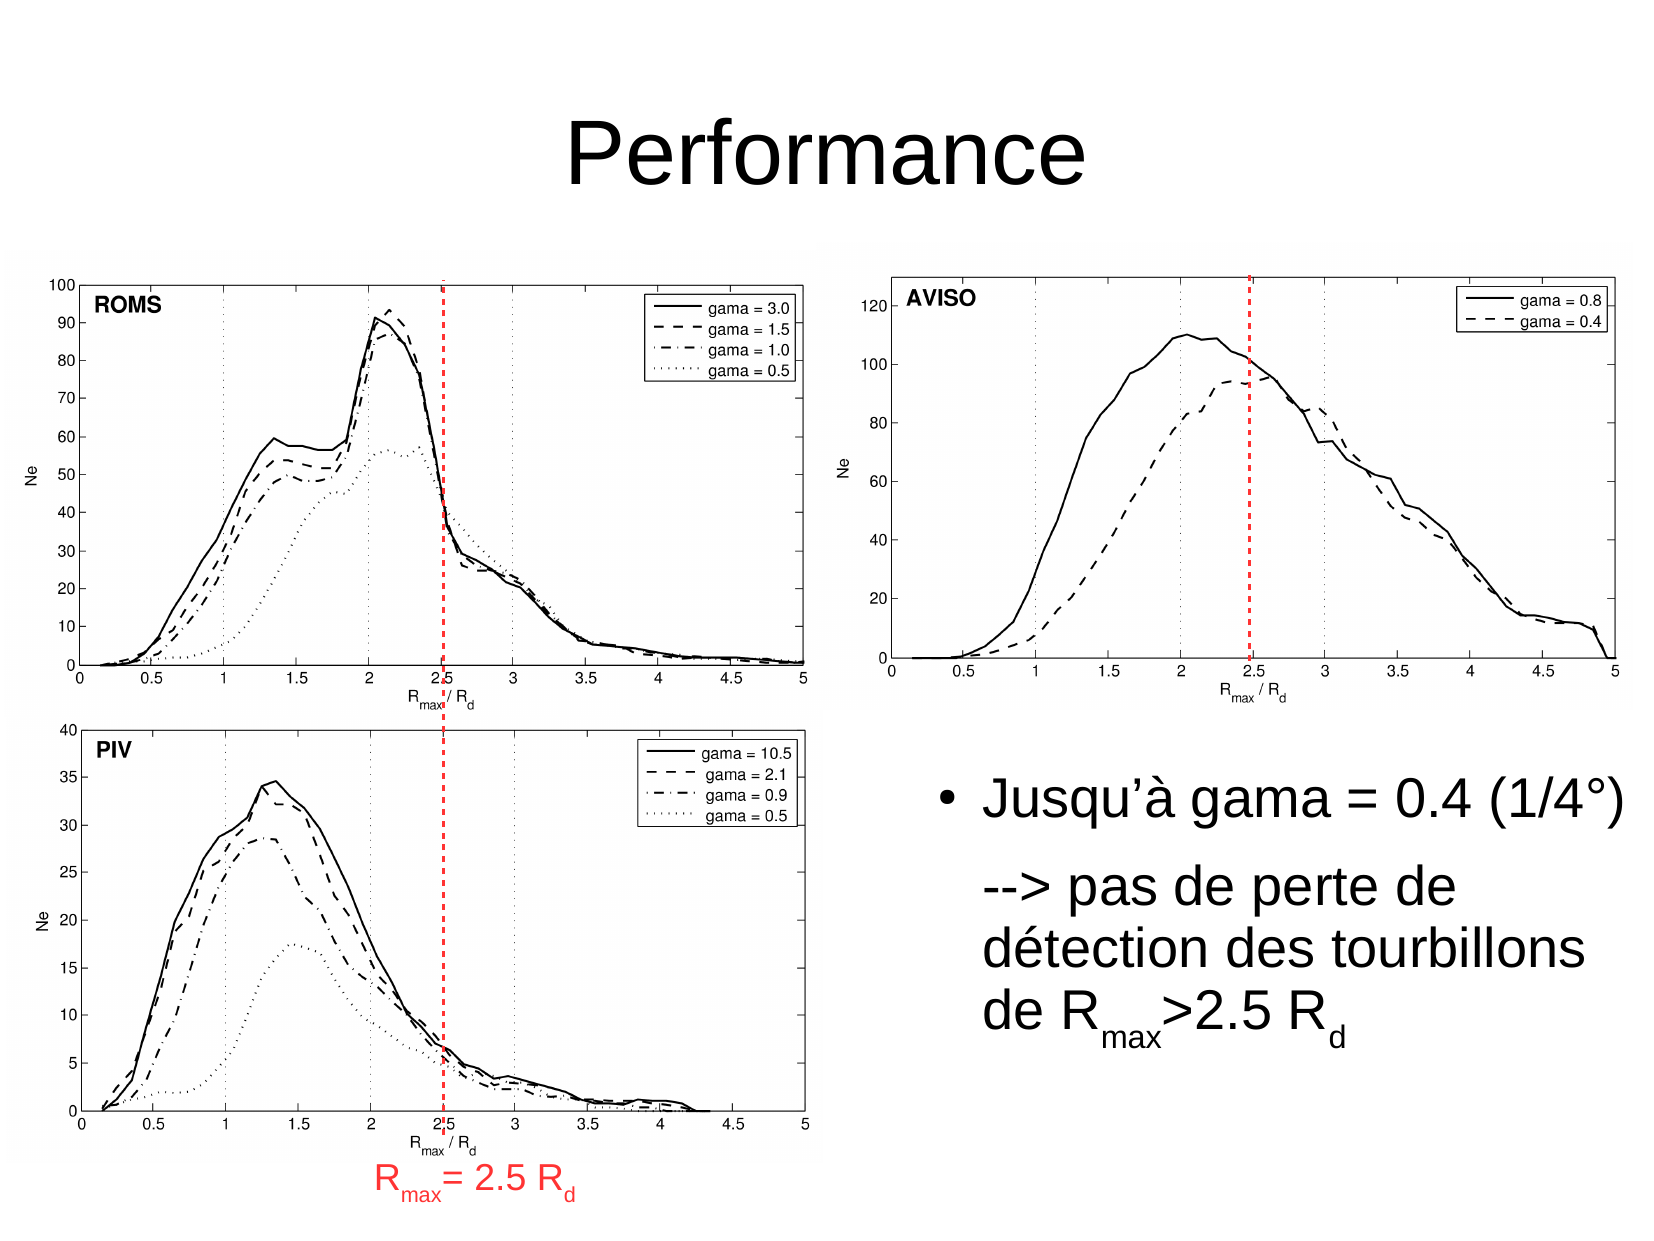

# Performance
Jusqu’à gama = 0.4 (1/4°)
--> pas de perte de détection des tourbillons de Rmax>2.5 Rd
Rmax= 2.5 Rd